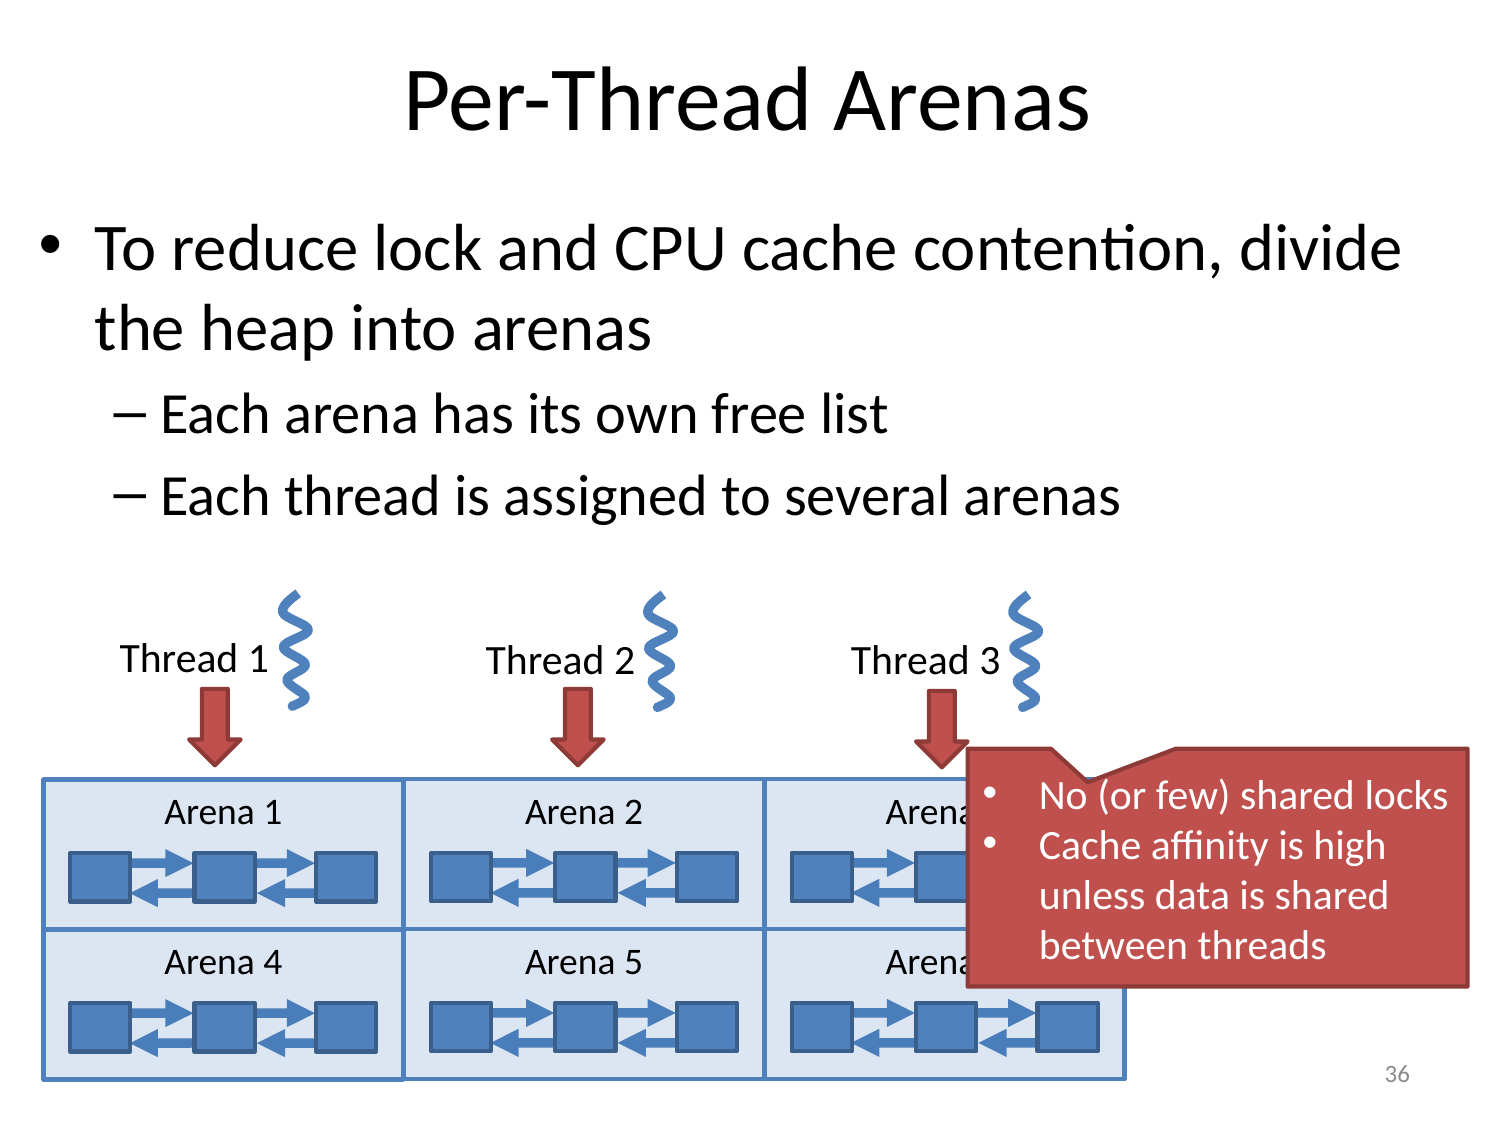

# Per-Thread Arenas
To reduce lock and CPU cache contention, divide the heap into arenas
Each arena has its own free list
Each thread is assigned to several arenas
Thread 1
Thread 2
Thread 3
No (or few) shared locks
Cache affinity is high unless data is shared between threads
Arena 2
Arena 3
Arena 1
Arena 5
Arena 6
Arena 4